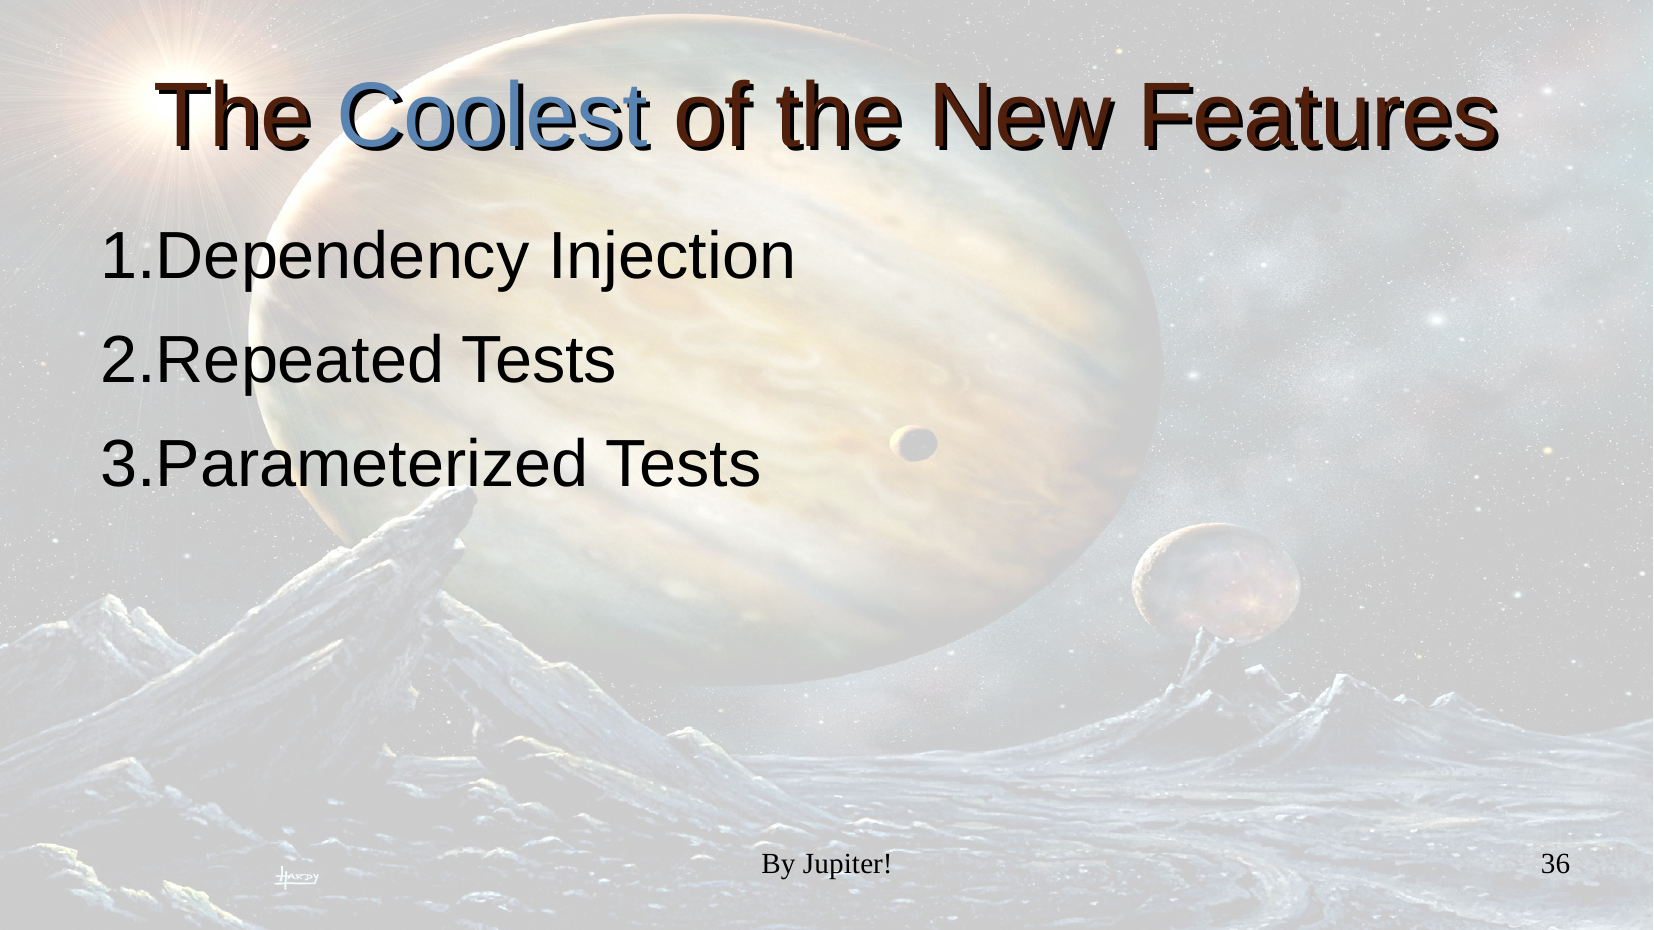

# The Coolest of the New Features
Dependency Injection
Repeated Tests
Parameterized Tests
By Jupiter!